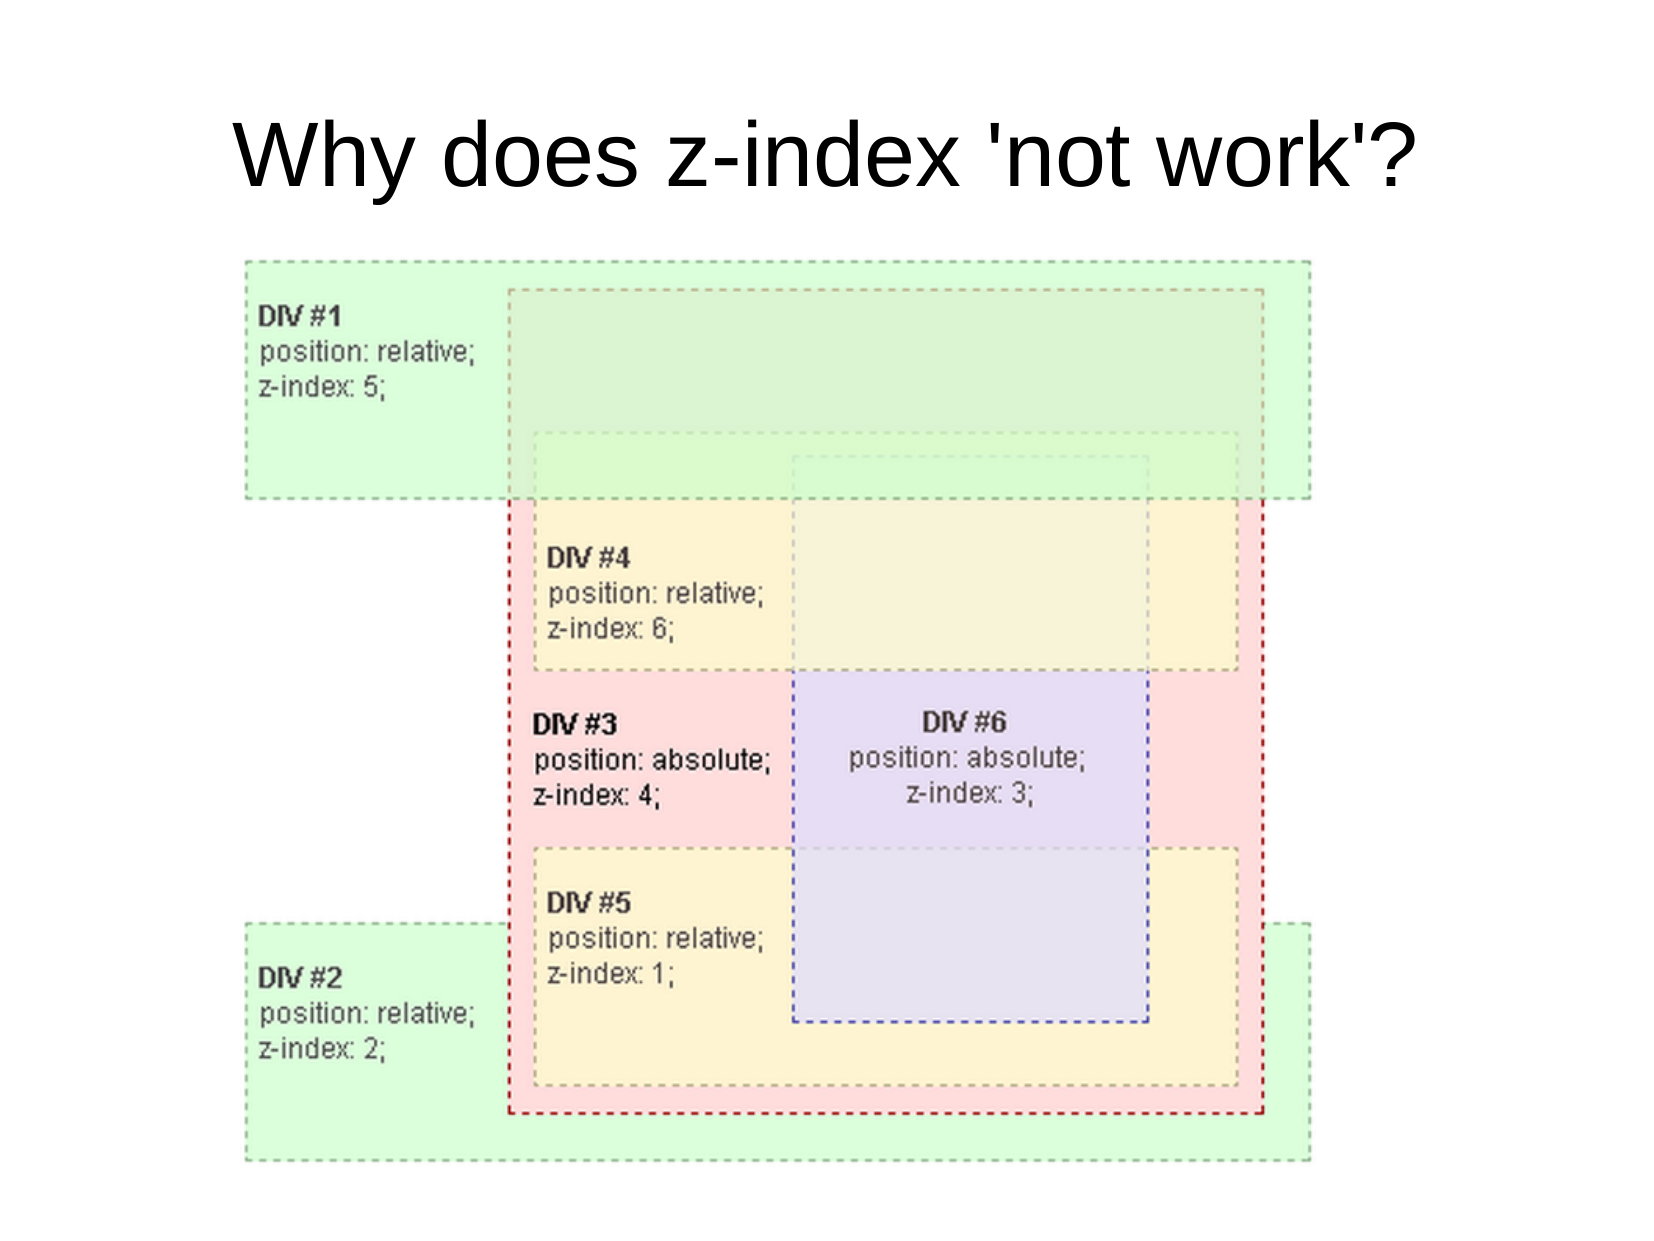

# Why does z-index 'not work'?
8